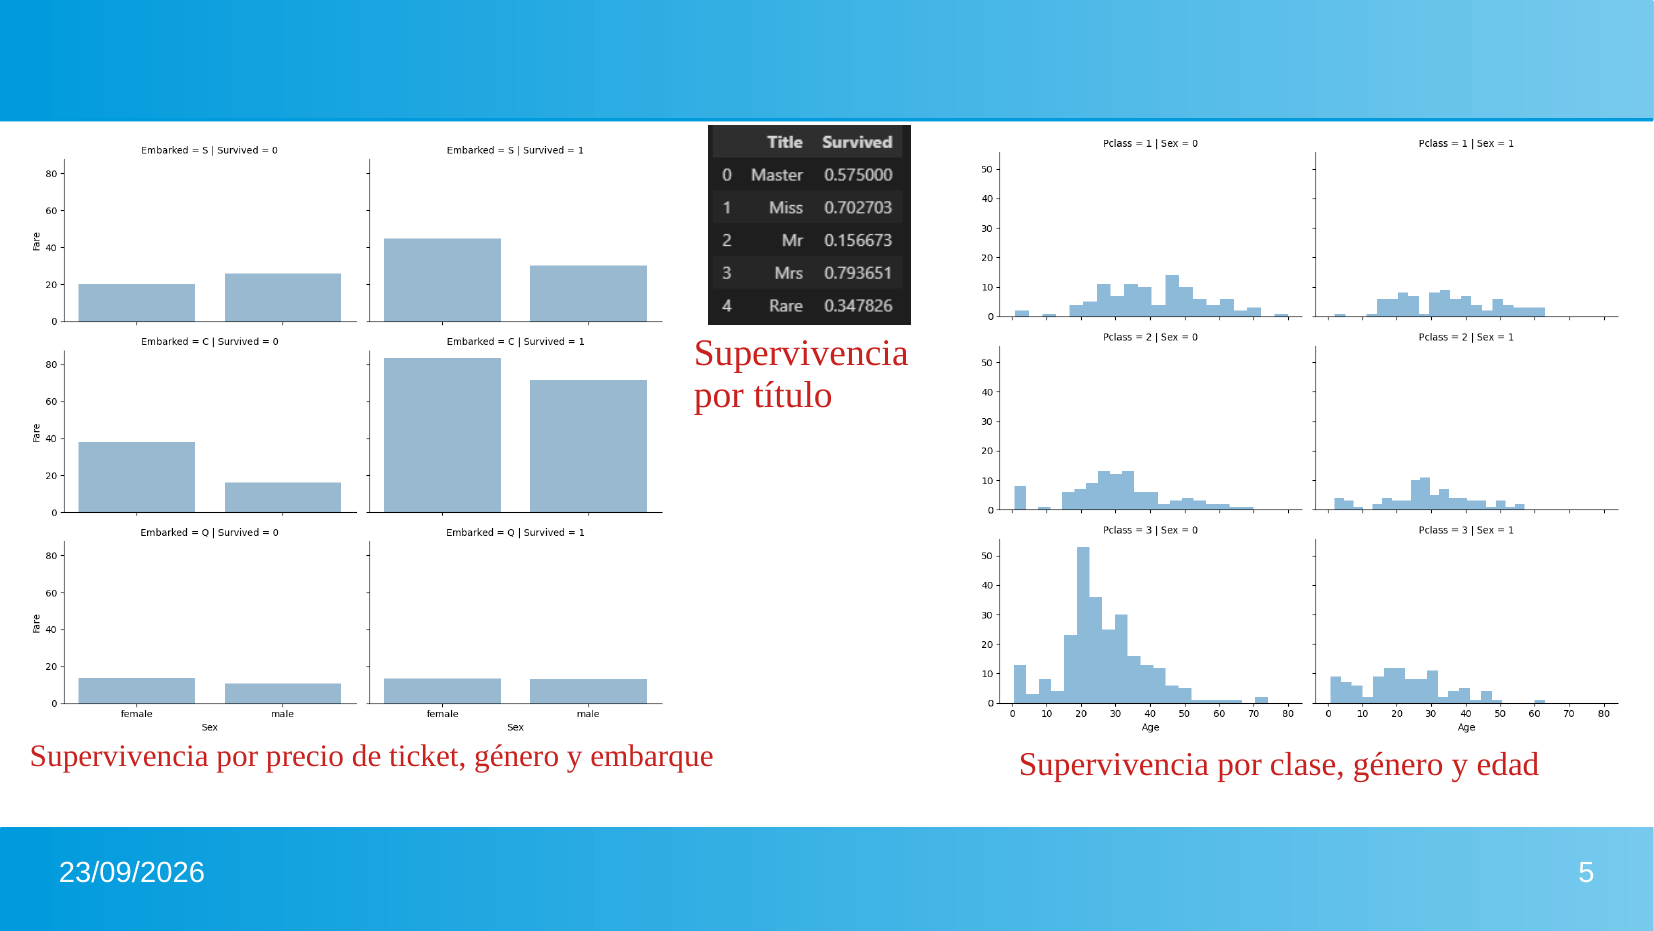

#
Supervivencia por título
Supervivencia por precio de ticket, género y embarque
Supervivencia por clase, género y edad
5